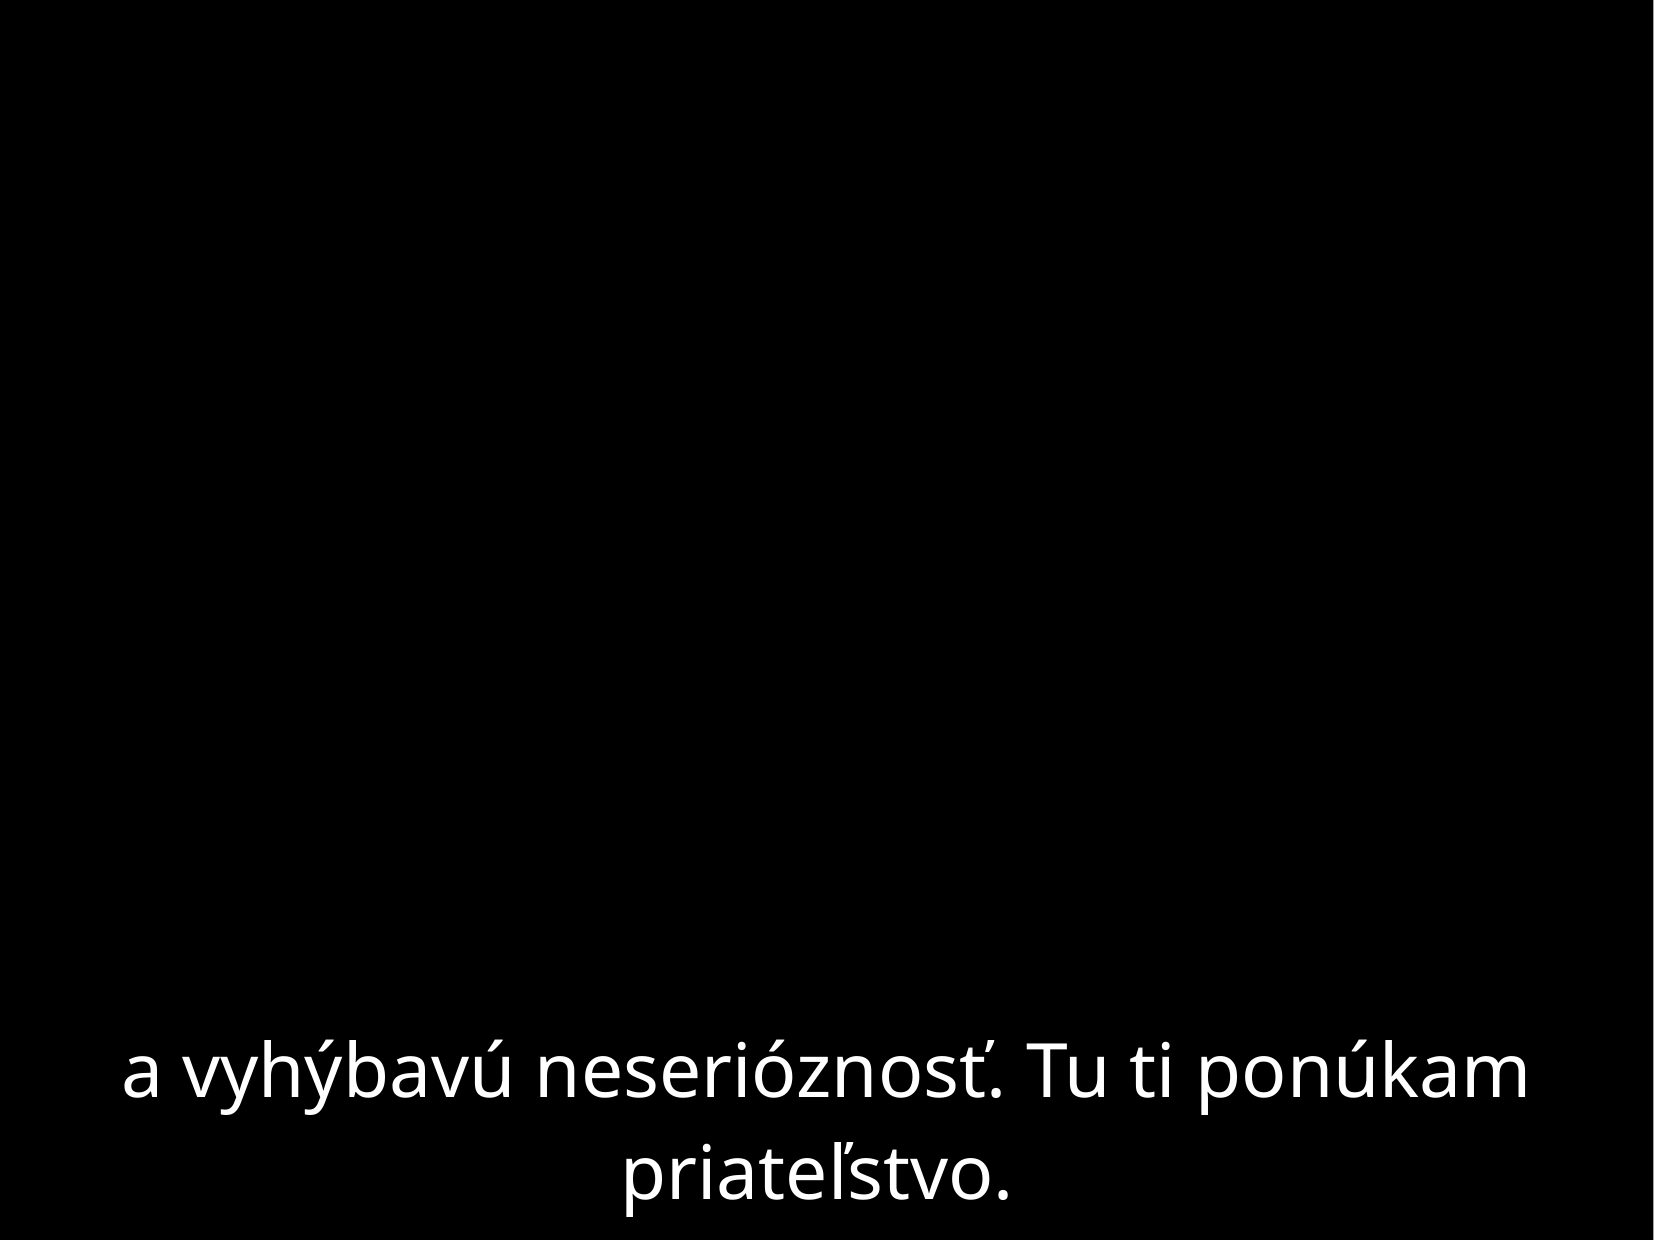

# a vyhýbavú neserióznosť. Tu ti ponúkam priateľstvo.